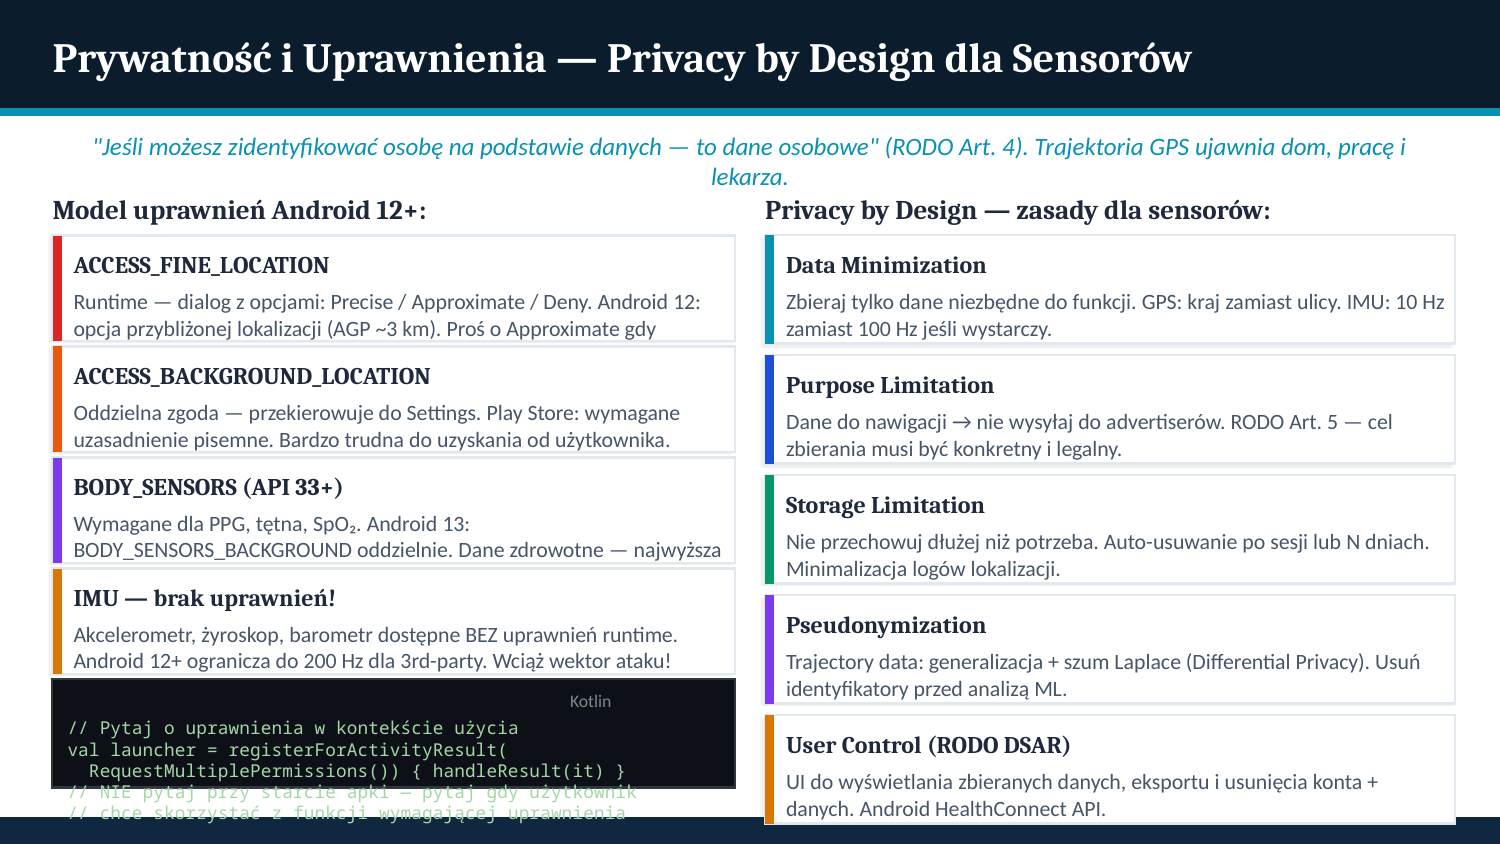

Prywatność i Uprawnienia — Privacy by Design dla Sensorów
"Jeśli możesz zidentyfikować osobę na podstawie danych — to dane osobowe" (RODO Art. 4). Trajektoria GPS ujawnia dom, pracę i lekarza.
Model uprawnień Android 12+:
Privacy by Design — zasady dla sensorów:
ACCESS_FINE_LOCATION
Data Minimization
Runtime — dialog z opcjami: Precise / Approximate / Deny. Android 12: opcja przybliżonej lokalizacji (AGP ~3 km). Proś o Approximate gdy wystarczy.
Zbieraj tylko dane niezbędne do funkcji. GPS: kraj zamiast ulicy. IMU: 10 Hz zamiast 100 Hz jeśli wystarczy.
ACCESS_BACKGROUND_LOCATION
Purpose Limitation
Oddzielna zgoda — przekierowuje do Settings. Play Store: wymagane uzasadnienie pisemne. Bardzo trudna do uzyskania od użytkownika.
Dane do nawigacji → nie wysyłaj do advertiserów. RODO Art. 5 — cel zbierania musi być konkretny i legalny.
BODY_SENSORS (API 33+)
Storage Limitation
Wymagane dla PPG, tętna, SpO₂. Android 13: BODY_SENSORS_BACKGROUND oddzielnie. Dane zdrowotne — najwyższa klasa ochrony.
Nie przechowuj dłużej niż potrzeba. Auto-usuwanie po sesji lub N dniach. Minimalizacja logów lokalizacji.
IMU — brak uprawnień!
Pseudonymization
Akcelerometr, żyroskop, barometr dostępne BEZ uprawnień runtime. Android 12+ ogranicza do 200 Hz dla 3rd-party. Wciąż wektor ataku!
Trajectory data: generalizacja + szum Laplace (Differential Privacy). Usuń identyfikatory przed analizą ML.
Kotlin
// Pytaj o uprawnienia w kontekście użycia
val launcher = registerForActivityResult(
 RequestMultiplePermissions()) { handleResult(it) }
// NIE pytaj przy starcie apki — pytaj gdy użytkownik
// chce skorzystać z funkcji wymagającej uprawnienia
User Control (RODO DSAR)
UI do wyświetlania zbieranych danych, eksportu i usunięcia konta + danych. Android HealthConnect API.